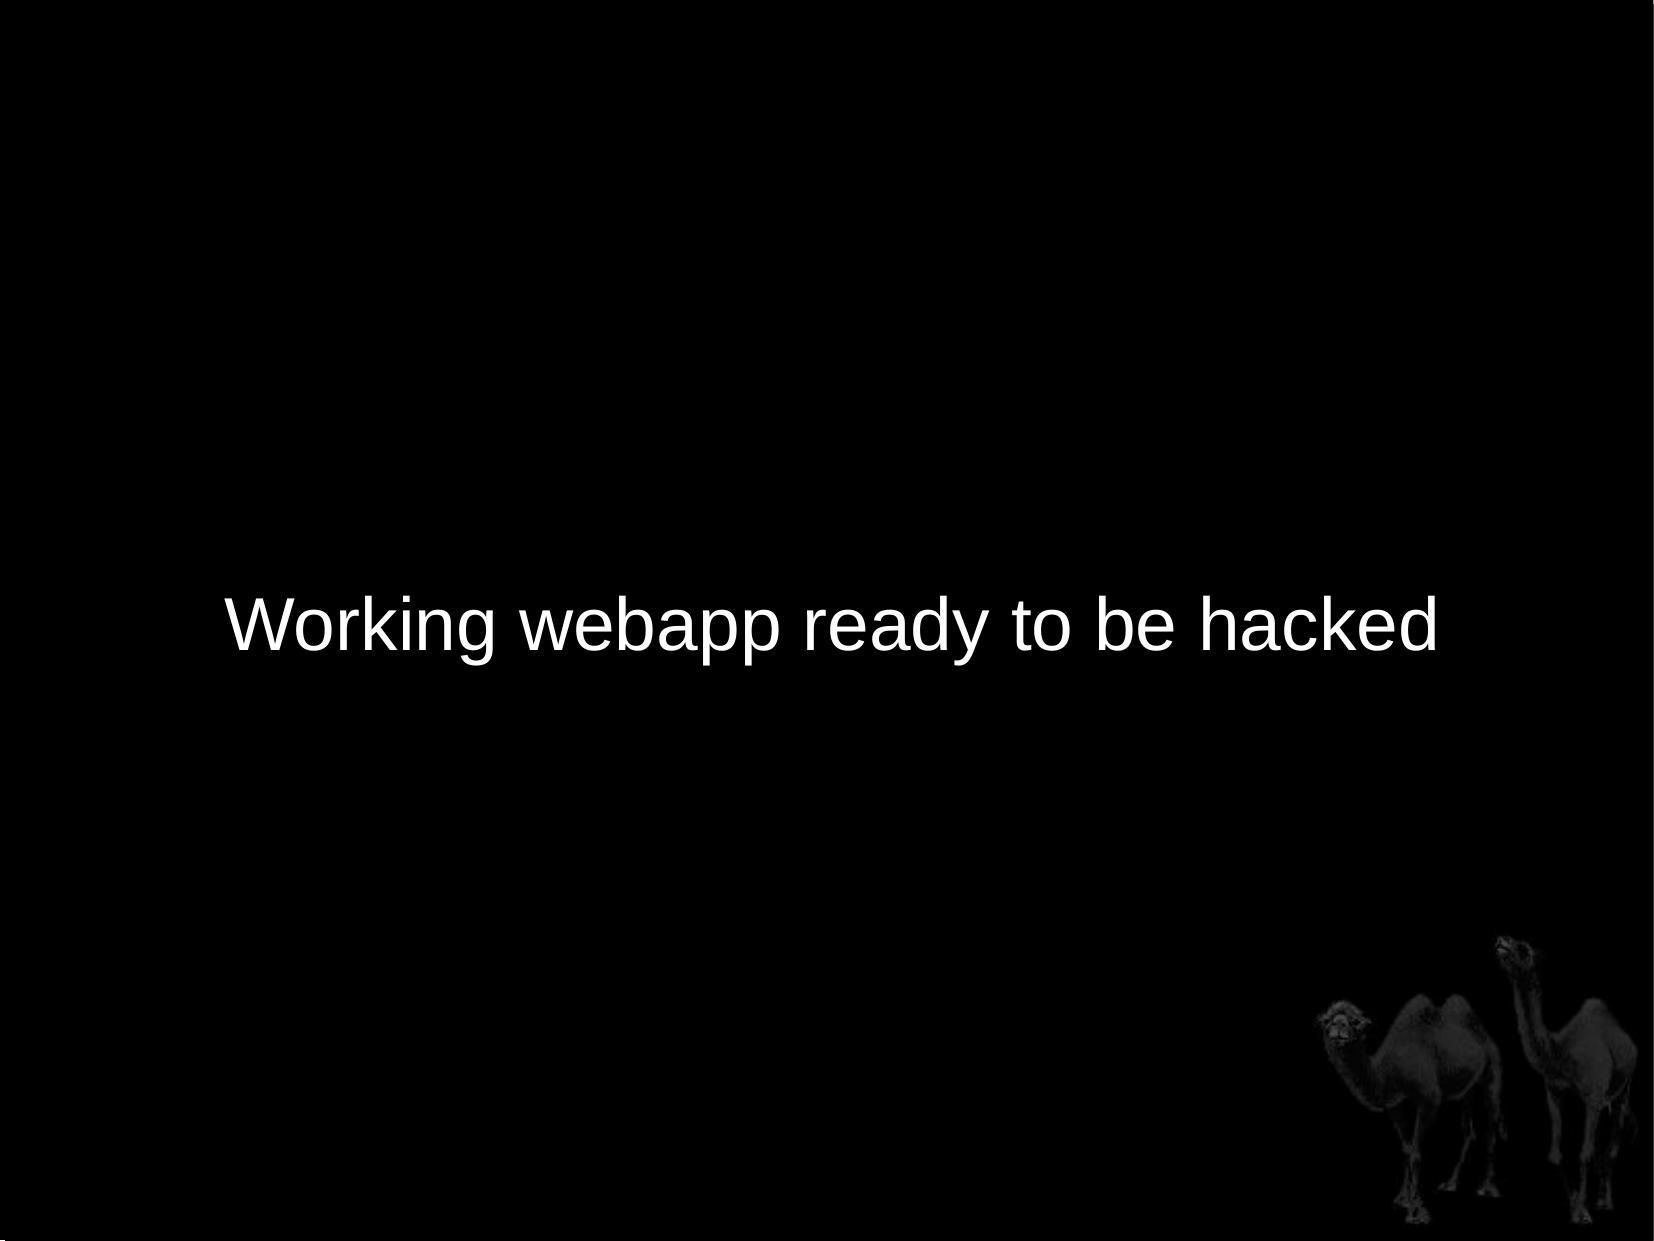

# Working webapp ready to be hacked